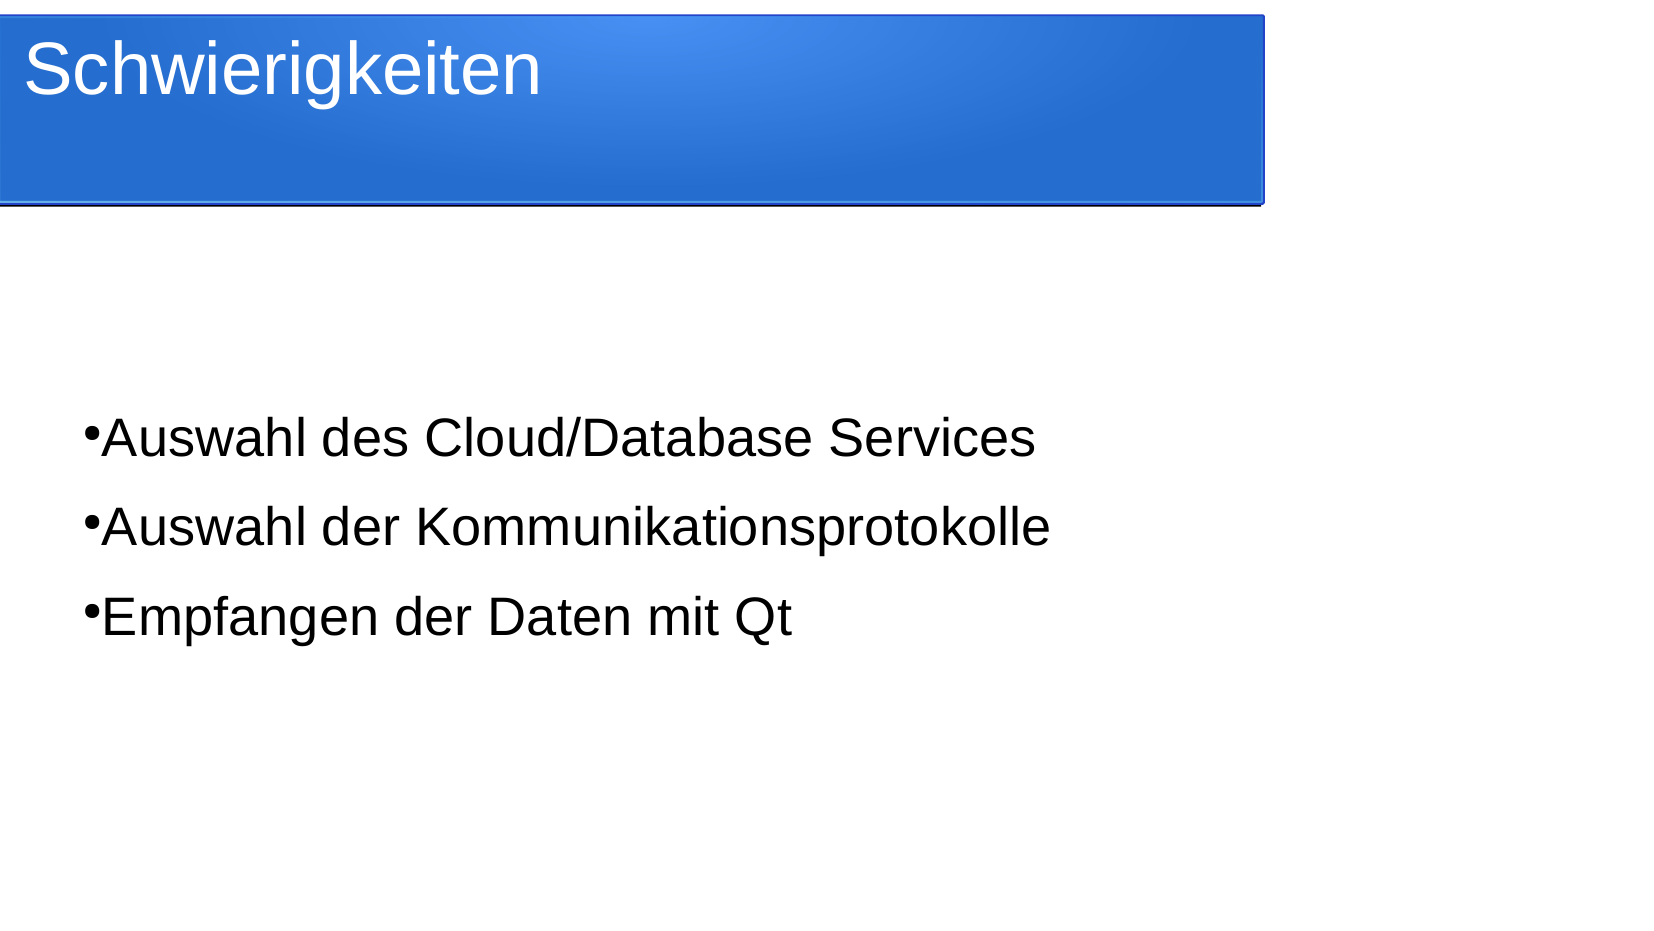

# Schwierigkeiten
Auswahl des Cloud/Database Services
Auswahl der Kommunikationsprotokolle
Empfangen der Daten mit Qt